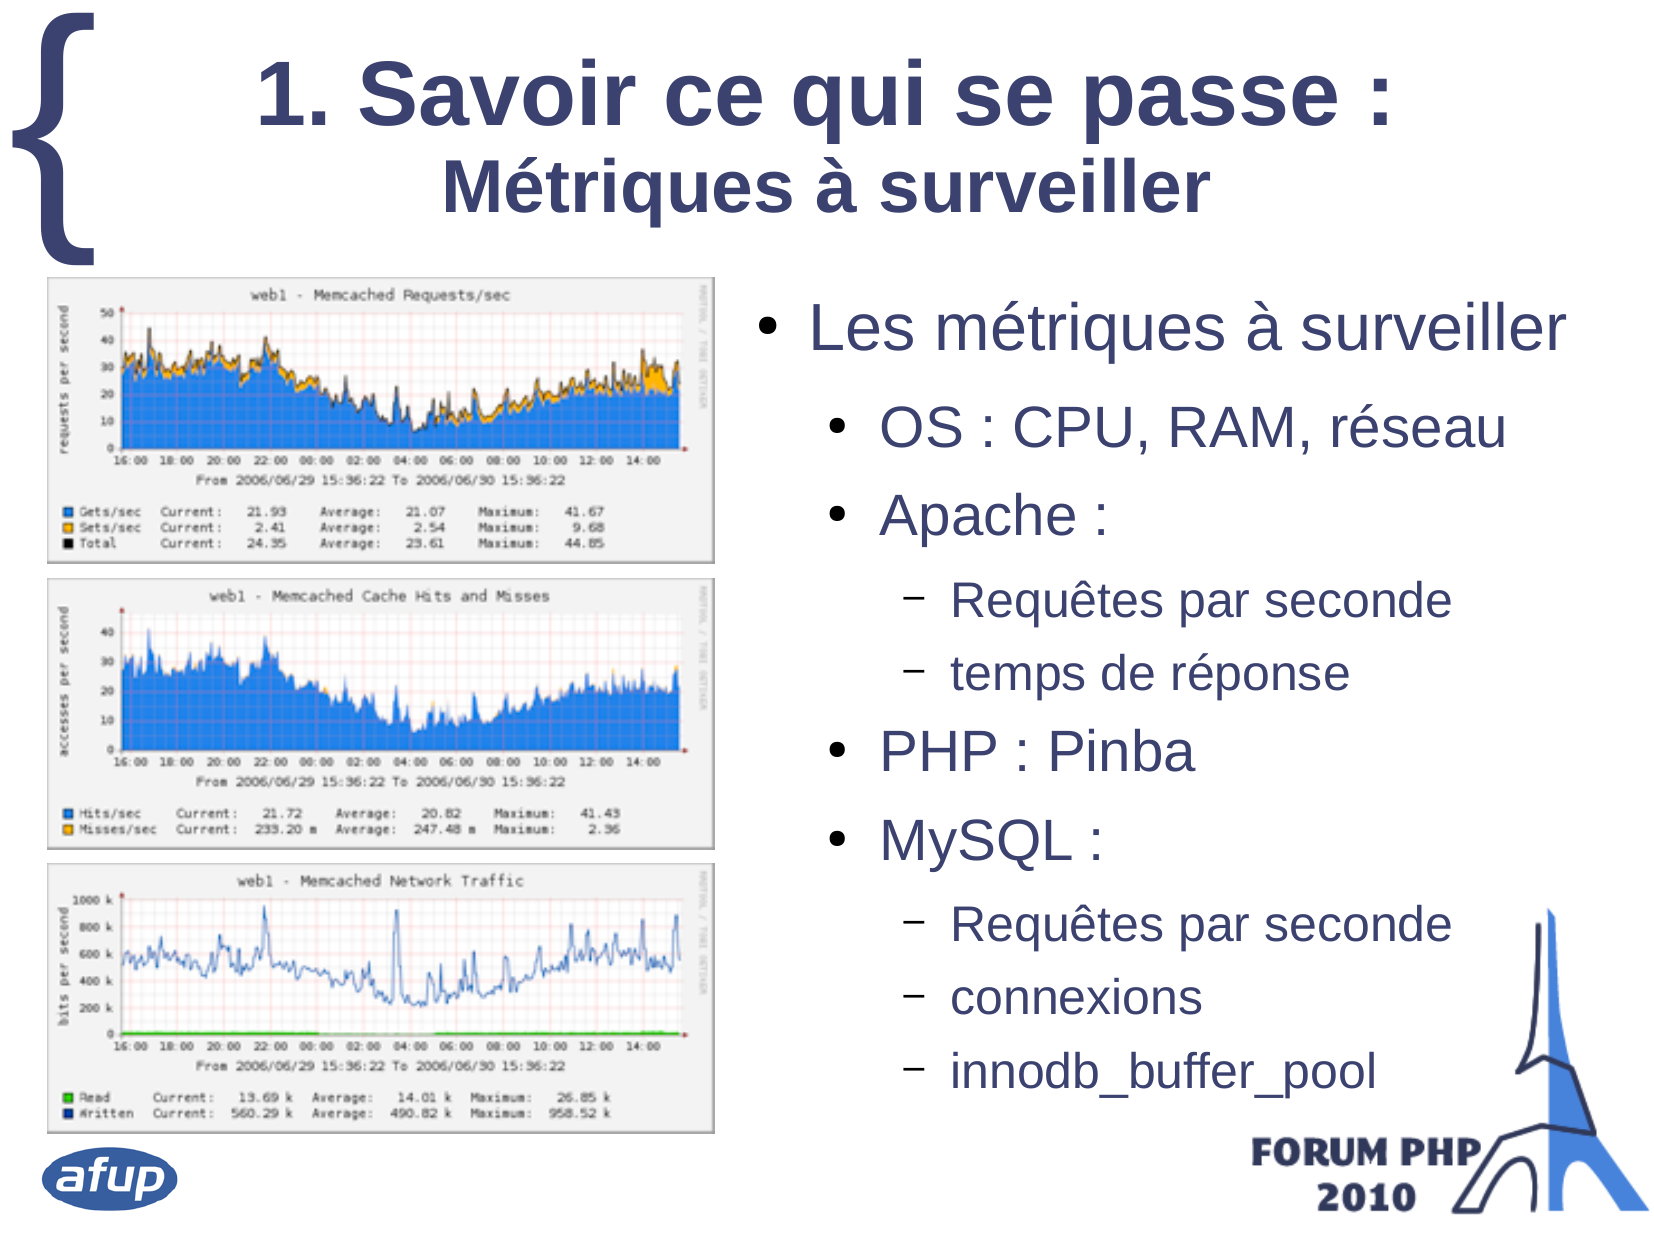

# 1. Savoir ce qui se passe : Métriques à surveiller
Les métriques à surveiller
OS : CPU, RAM, réseau
Apache :
Requêtes par seconde
temps de réponse
PHP : Pinba
MySQL :
Requêtes par seconde
connexions
innodb_buffer_pool